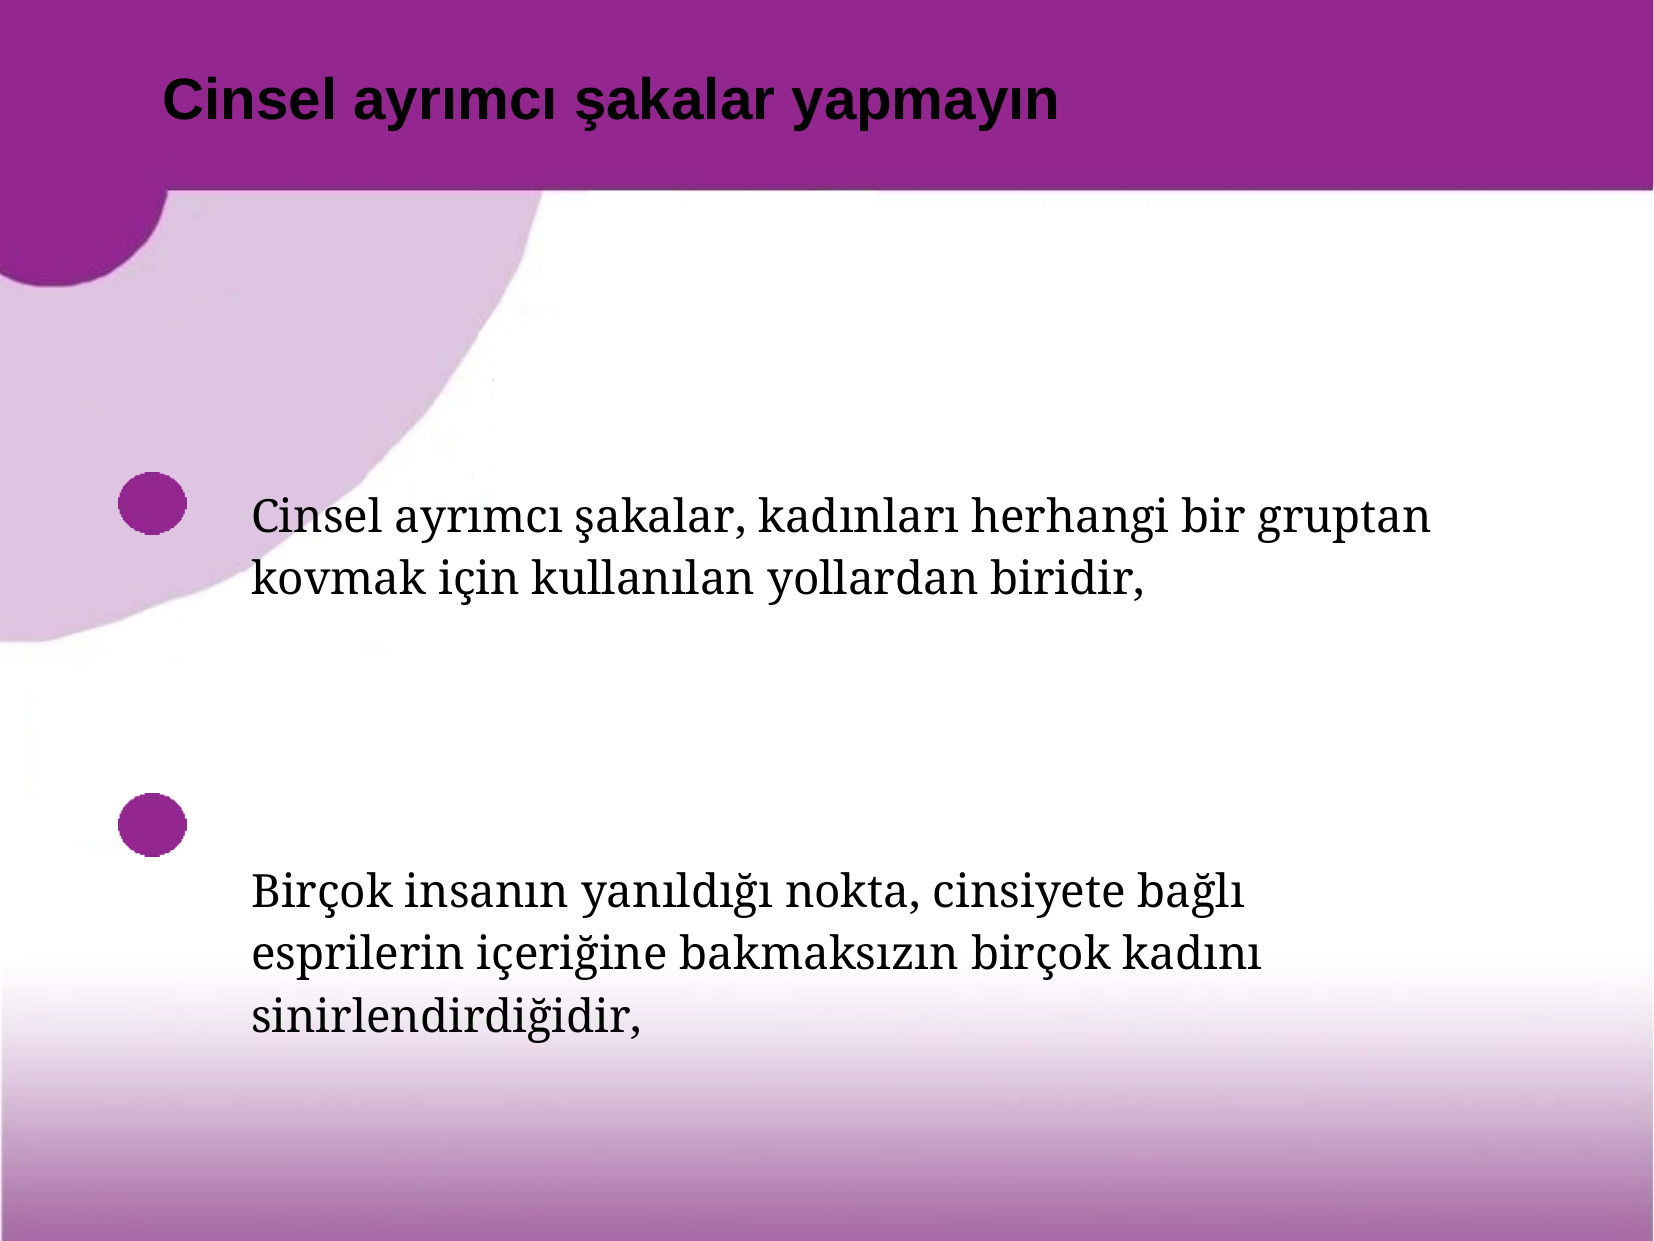

Cinsel ayrımcı şakalar yapmayın
Cinsel ayrımcı şakalar, kadınları herhangi bir gruptan kovmak için kullanılan yollardan biridir,
Birçok insanın yanıldığı nokta, cinsiyete bağlı esprilerin içeriğine bakmaksızın birçok kadını sinirlendirdiğidir,